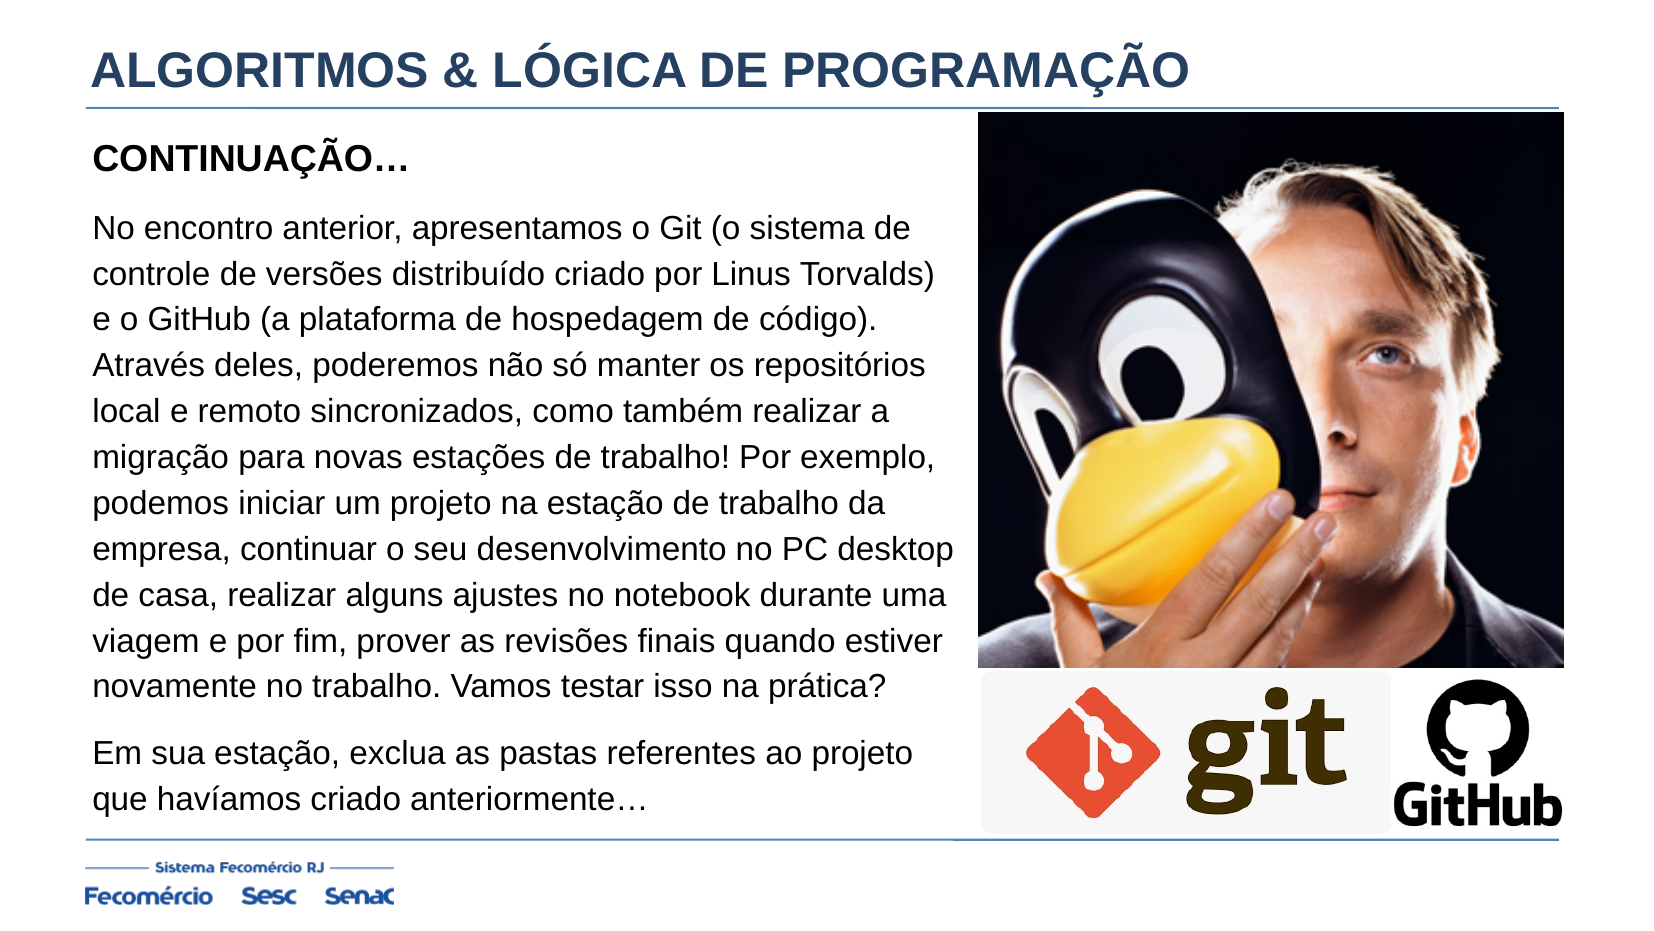

ALGORITMOS & LÓGICA DE PROGRAMAÇÃO
CONTINUAÇÃO…
No encontro anterior, apresentamos o Git (o sistema de controle de versões distribuído criado por Linus Torvalds) e o GitHub (a plataforma de hospedagem de código). Através deles, poderemos não só manter os repositórios local e remoto sincronizados, como também realizar a migração para novas estações de trabalho! Por exemplo, podemos iniciar um projeto na estação de trabalho da empresa, continuar o seu desenvolvimento no PC desktop de casa, realizar alguns ajustes no notebook durante uma viagem e por fim, prover as revisões finais quando estiver novamente no trabalho. Vamos testar isso na prática?
Em sua estação, exclua as pastas referentes ao projeto que havíamos criado anteriormente…